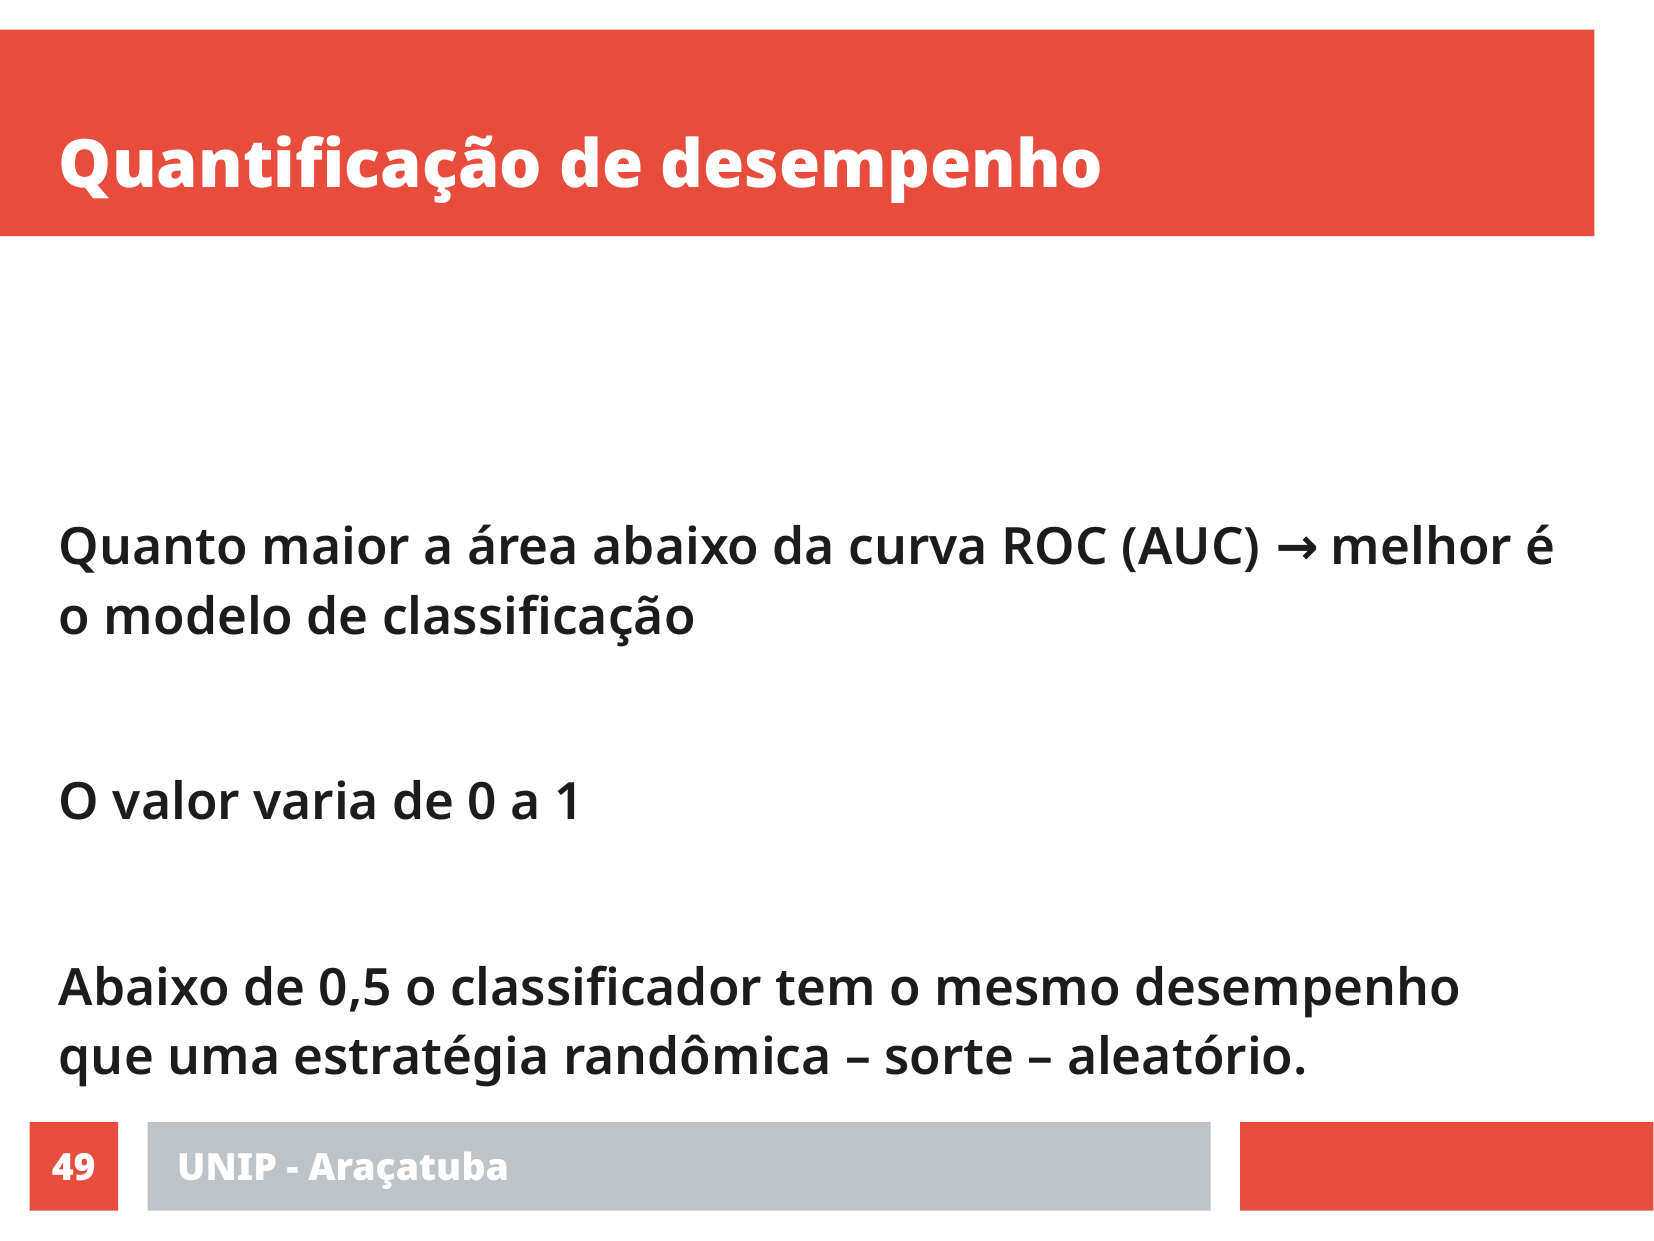

# Quantificação de desempenho
Quanto maior a área abaixo da curva ROC (AUC) → melhor é o modelo de classificação
O valor varia de 0 a 1
Abaixo de 0,5 o classificador tem o mesmo desempenho que uma estratégia randômica – sorte – aleatório.
49
UNIP - Araçatuba